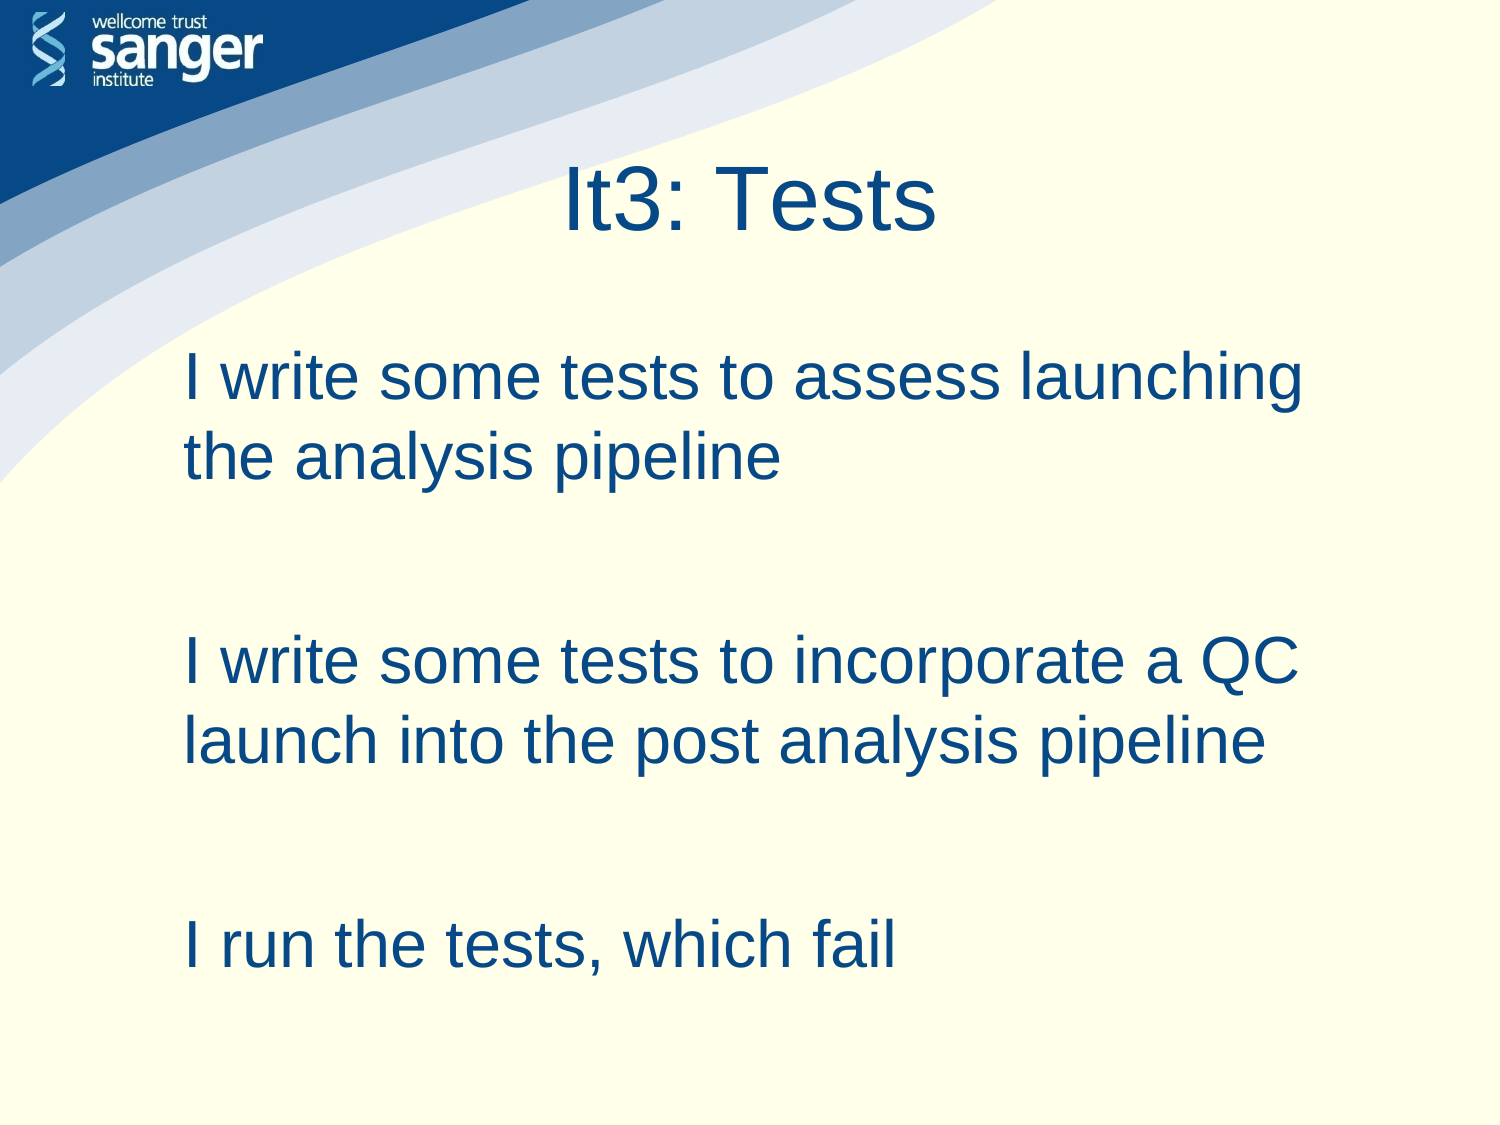

# It3: Tests
I write some tests to assess launching the analysis pipeline
I write some tests to incorporate a QC launch into the post analysis pipeline
I run the tests, which fail